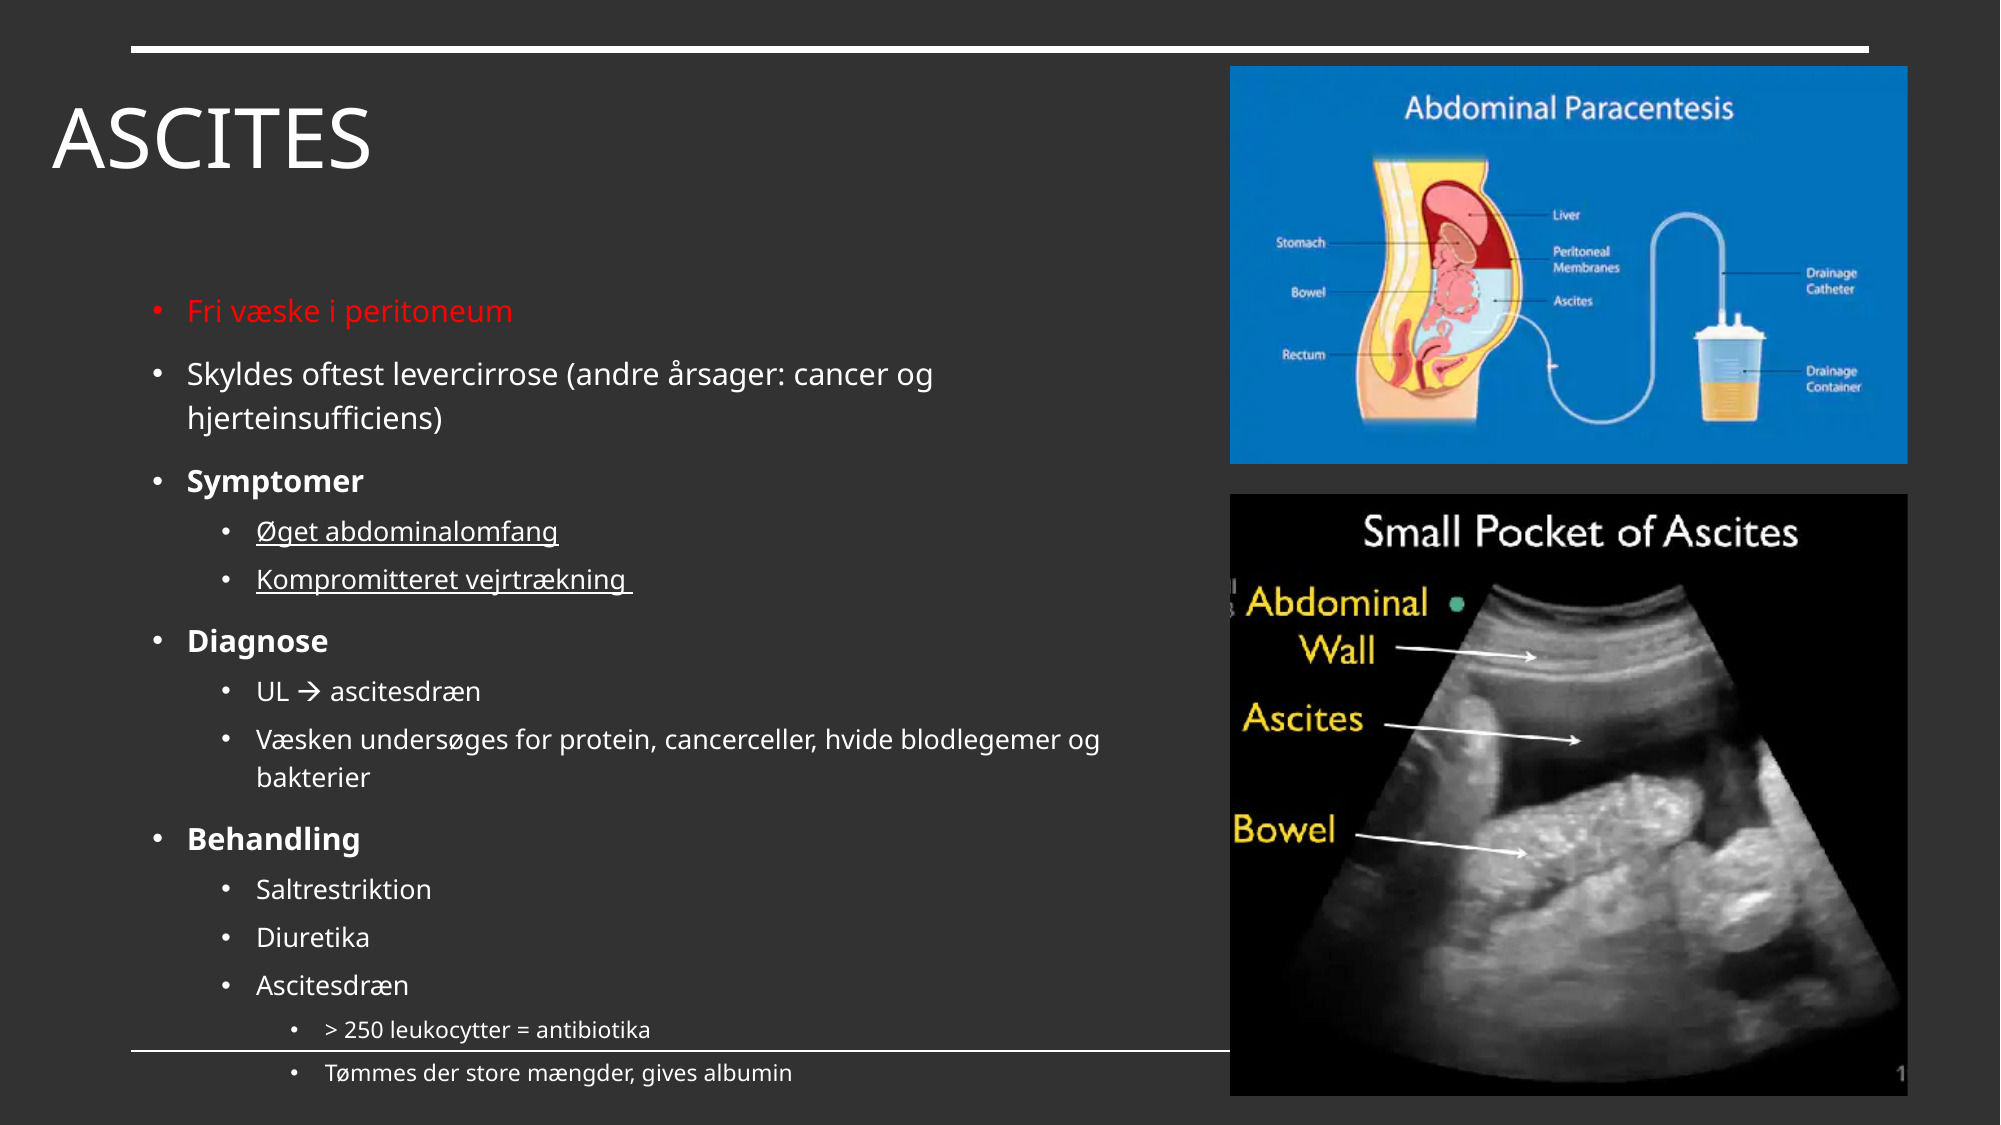

# Ascites
Fri væske i peritoneum
Skyldes oftest levercirrose (andre årsager: cancer og hjerteinsufficiens)
Symptomer
Øget abdominalomfang
Kompromitteret vejrtrækning
Diagnose
UL  ascitesdræn
Væsken undersøges for protein, cancerceller, hvide blodlegemer og bakterier
Behandling
Saltrestriktion
Diuretika
Ascitesdræn
> 250 leukocytter = antibiotika
Tømmes der store mængder, gives albumin